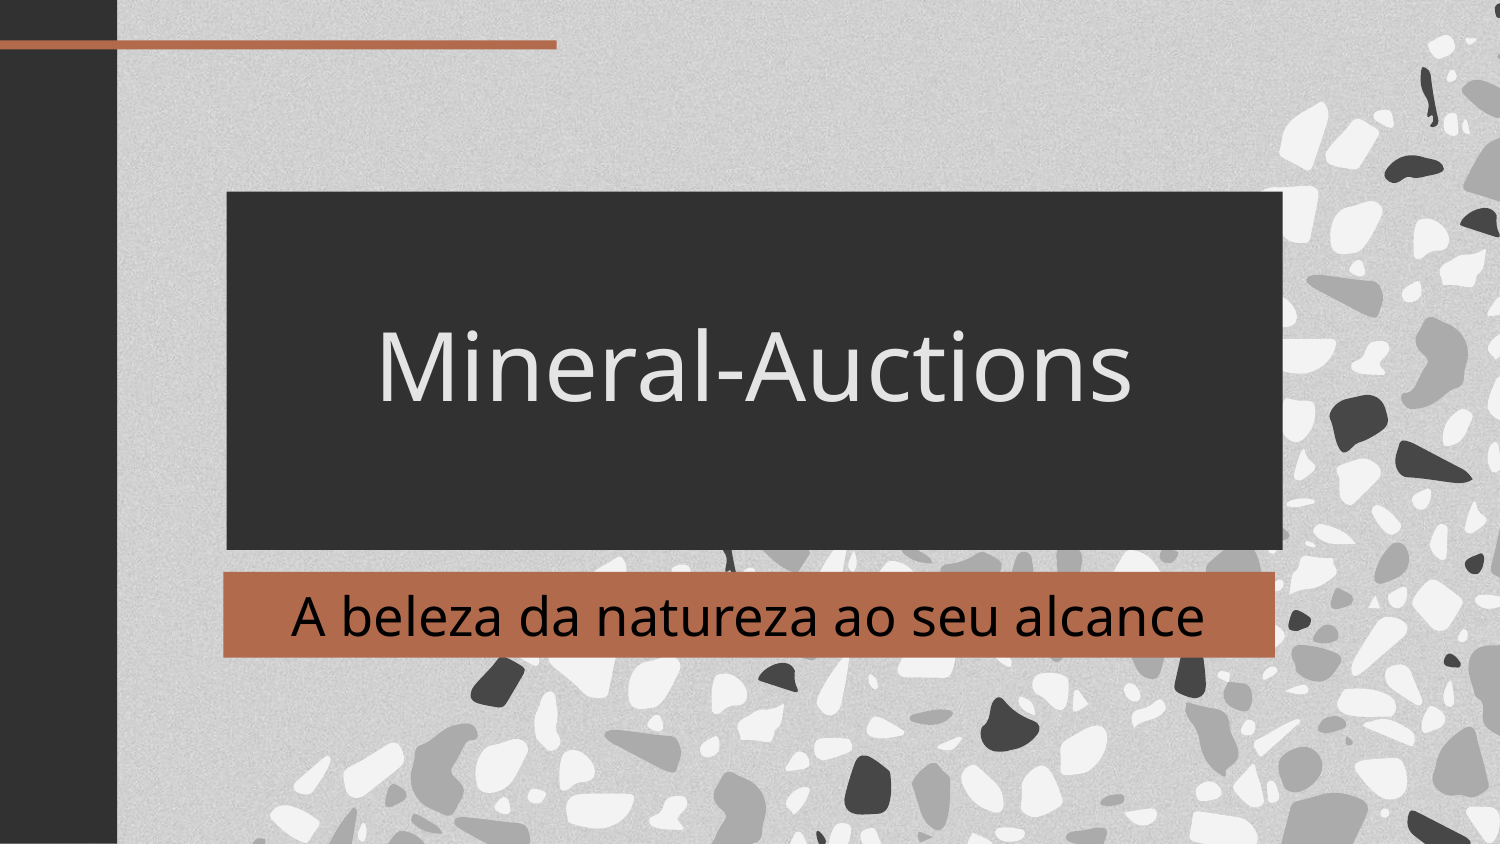

# Mineral-Auctions
A beleza da natureza ao seu alcance